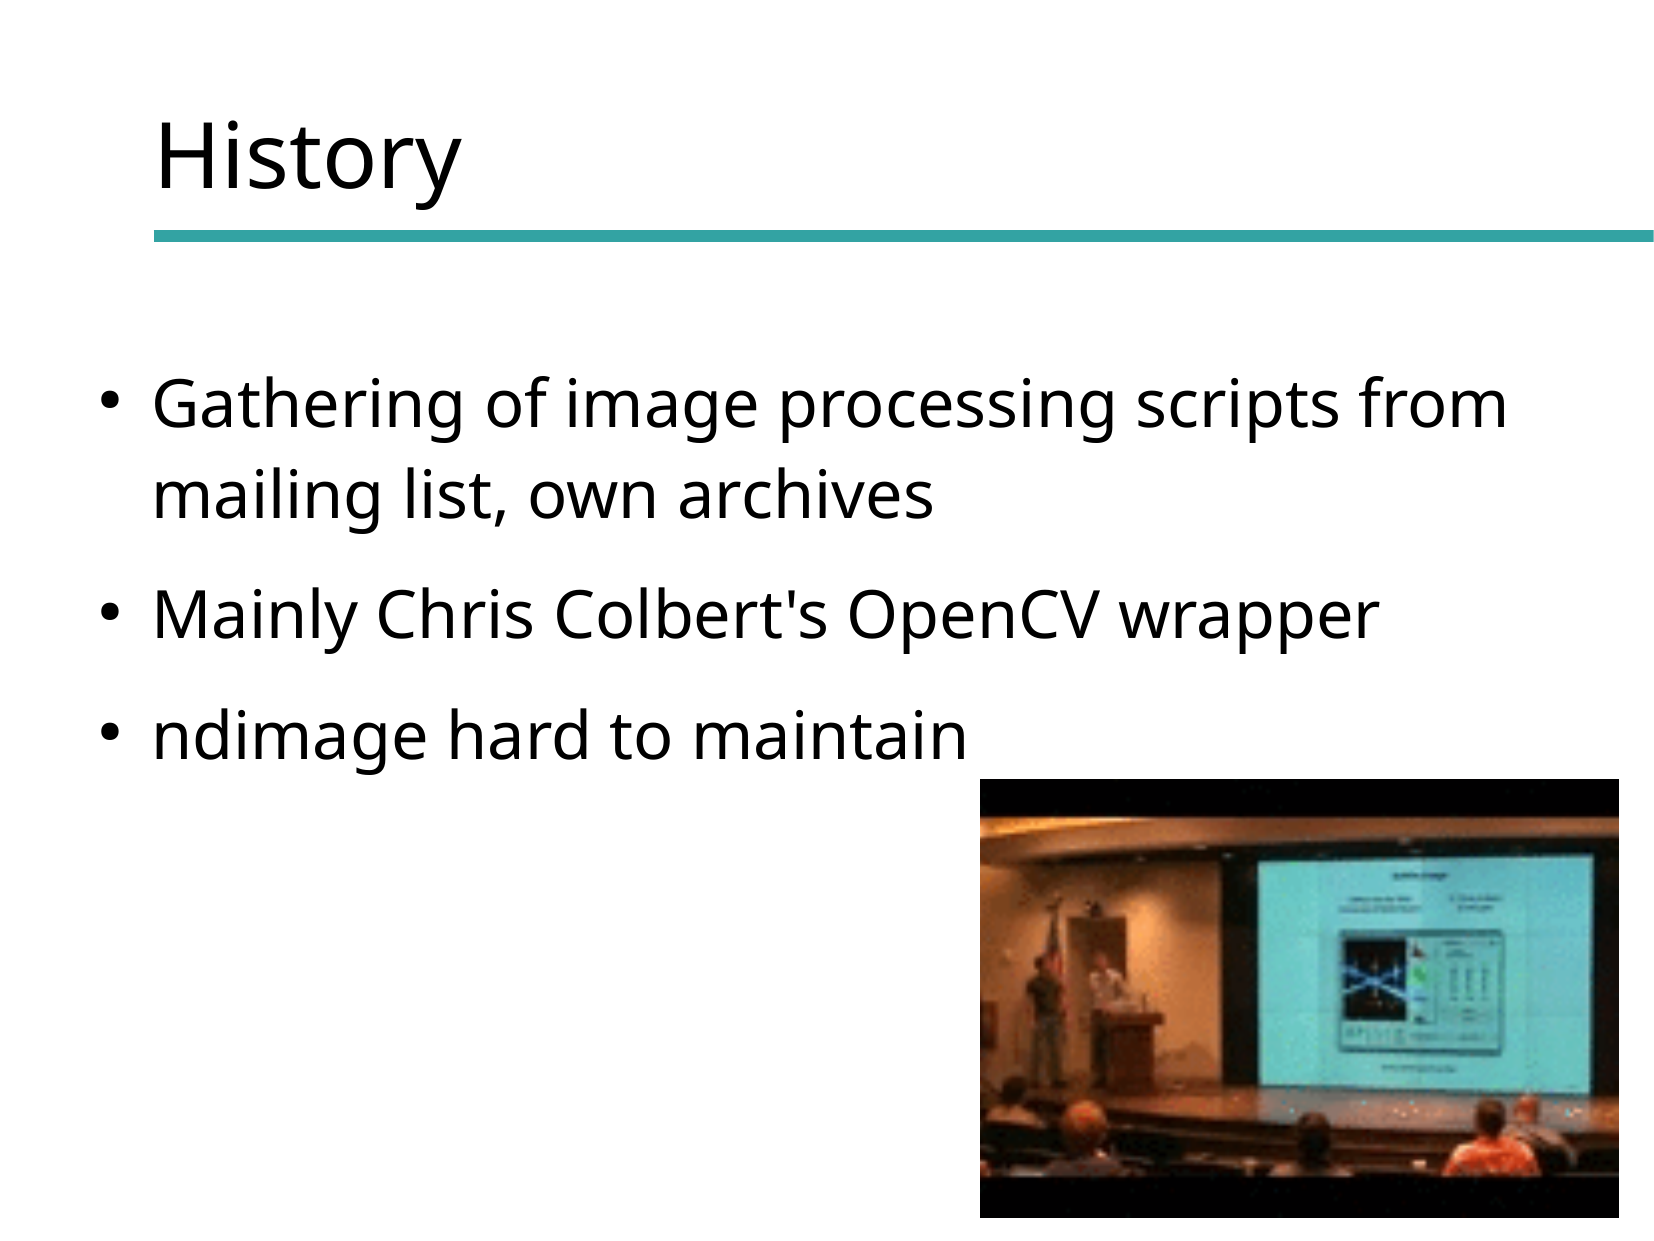

# History
Gathering of image processing scripts from mailing list, own archives
Mainly Chris Colbert's OpenCV wrapper
ndimage hard to maintain